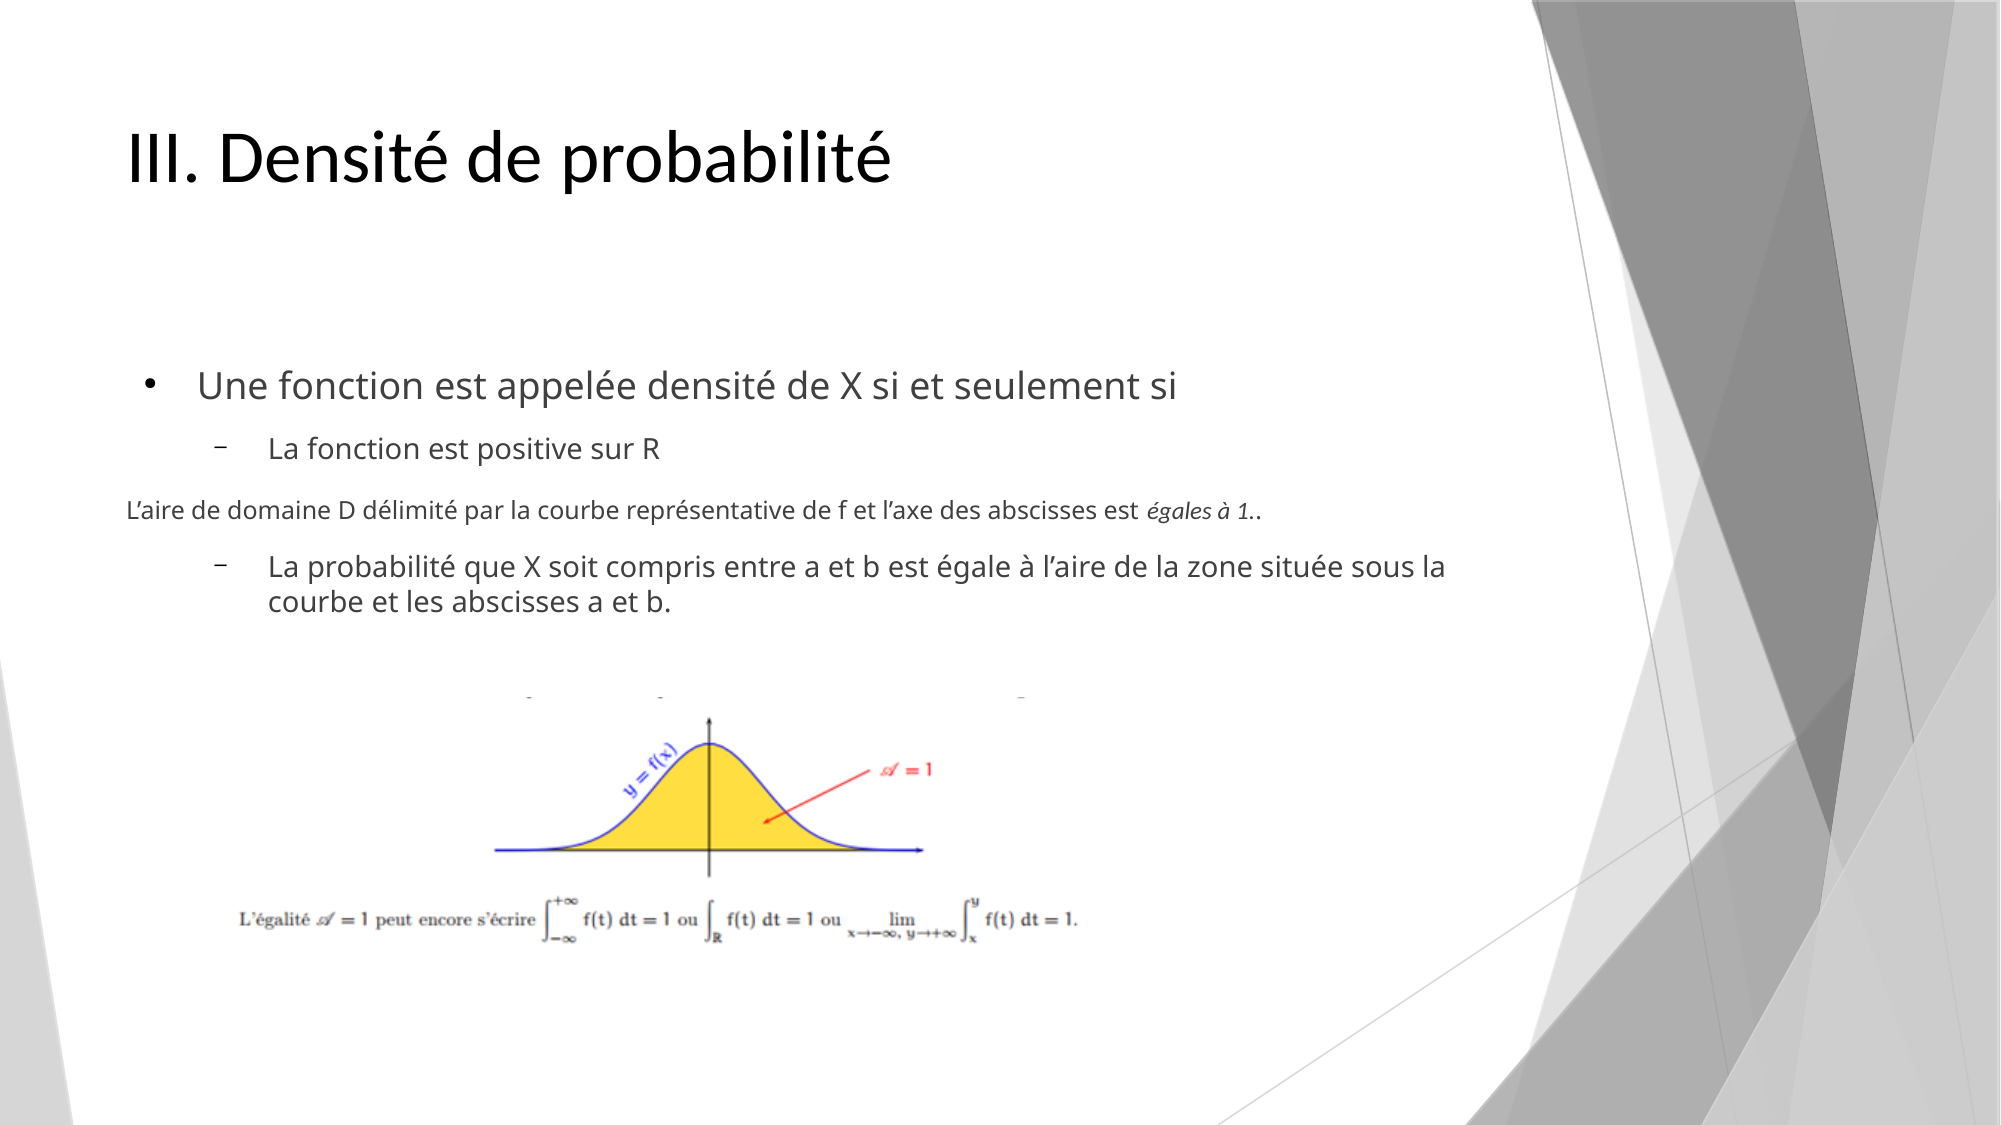

# III. Densité de probabilité
Une fonction est appelée densité de X si et seulement si
La fonction est positive sur R
L’aire de domaine D délimité par la courbe représentative de f et l’axe des abscisses est égales à 1..
La probabilité que X soit compris entre a et b est égale à l’aire de la zone située sous la courbe et les abscisses a et b.